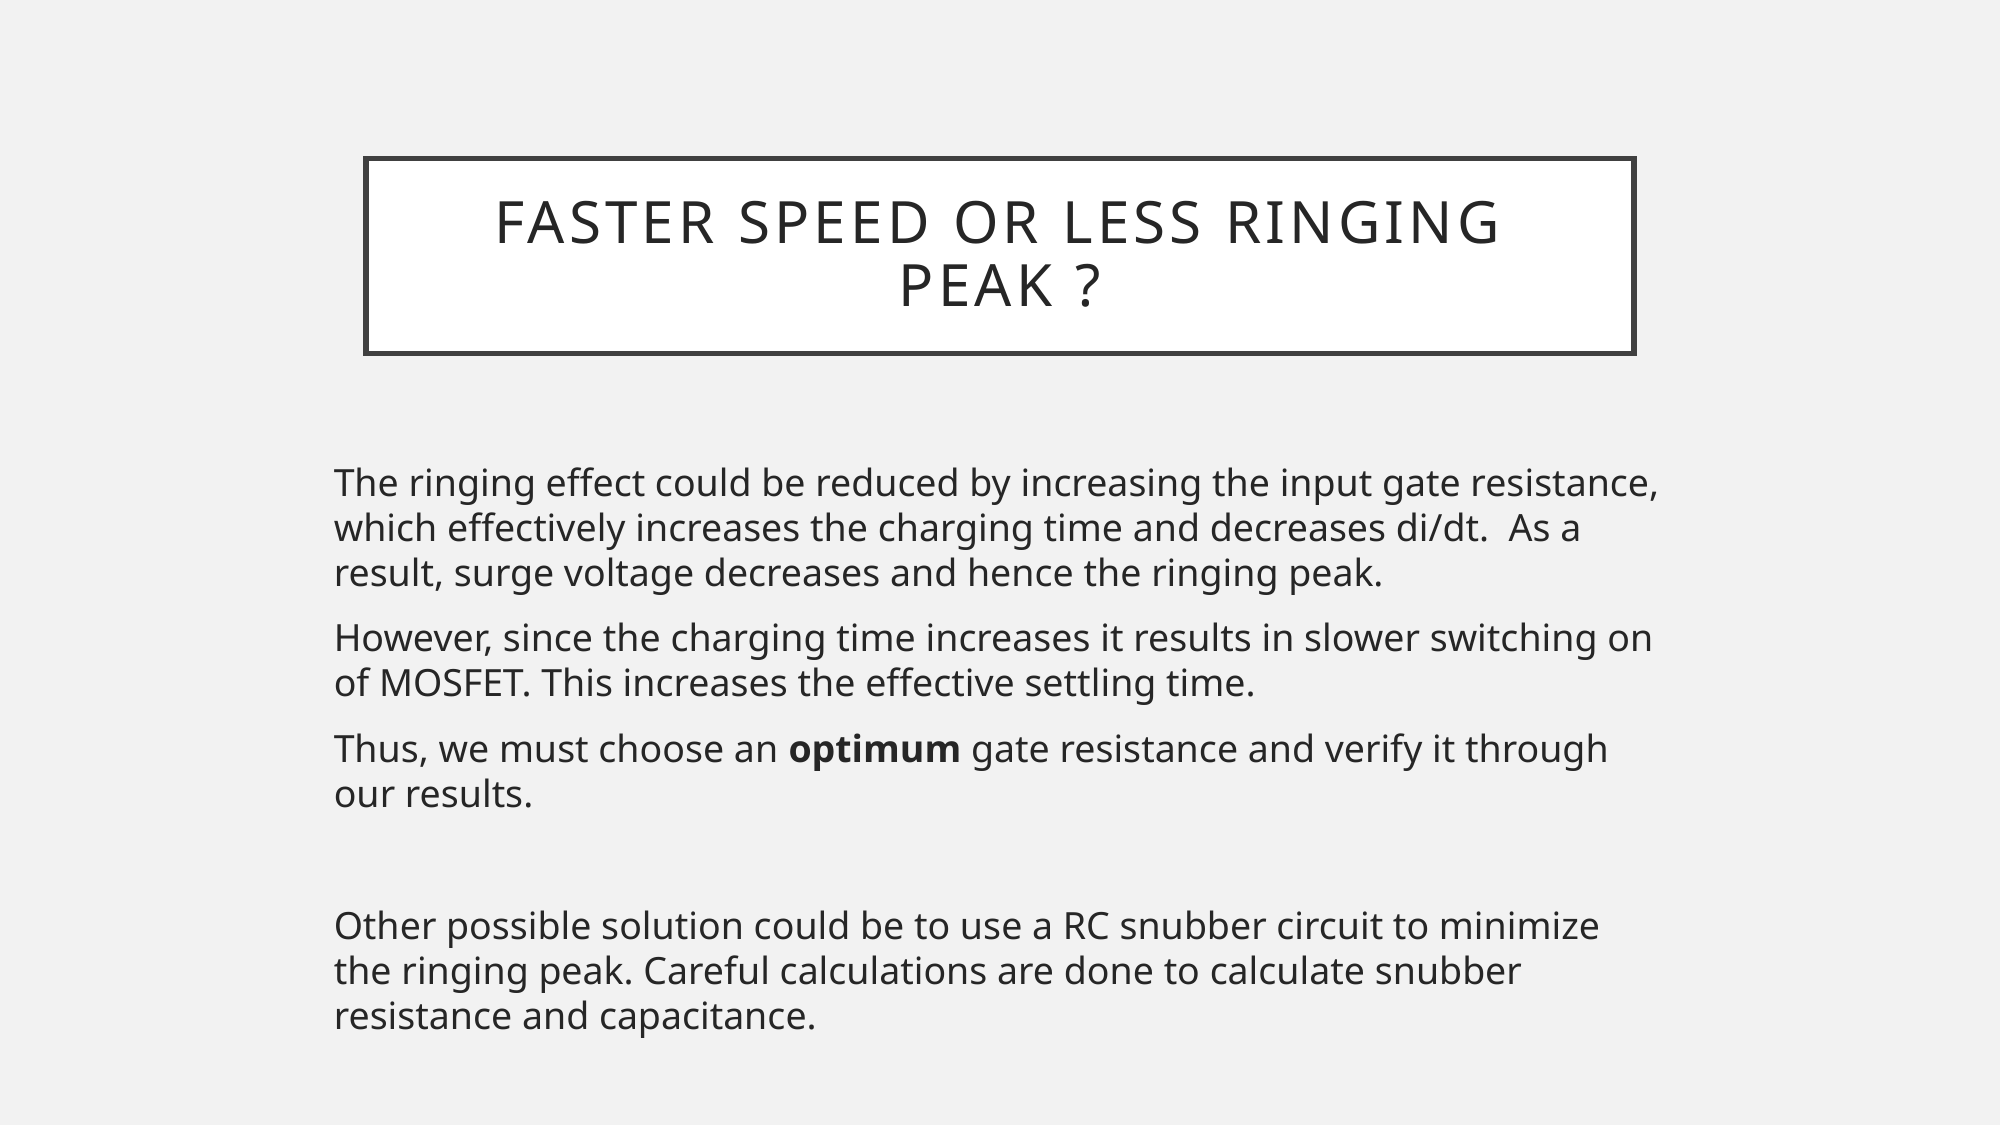

# Faster speed or less ringing peak ?
The ringing effect could be reduced by increasing the input gate resistance, which effectively increases the charging time and decreases di/dt. As a result, surge voltage decreases and hence the ringing peak.
However, since the charging time increases it results in slower switching on of MOSFET. This increases the effective settling time.
Thus, we must choose an optimum gate resistance and verify it through our results.
Other possible solution could be to use a RC snubber circuit to minimize the ringing peak. Careful calculations are done to calculate snubber resistance and capacitance.